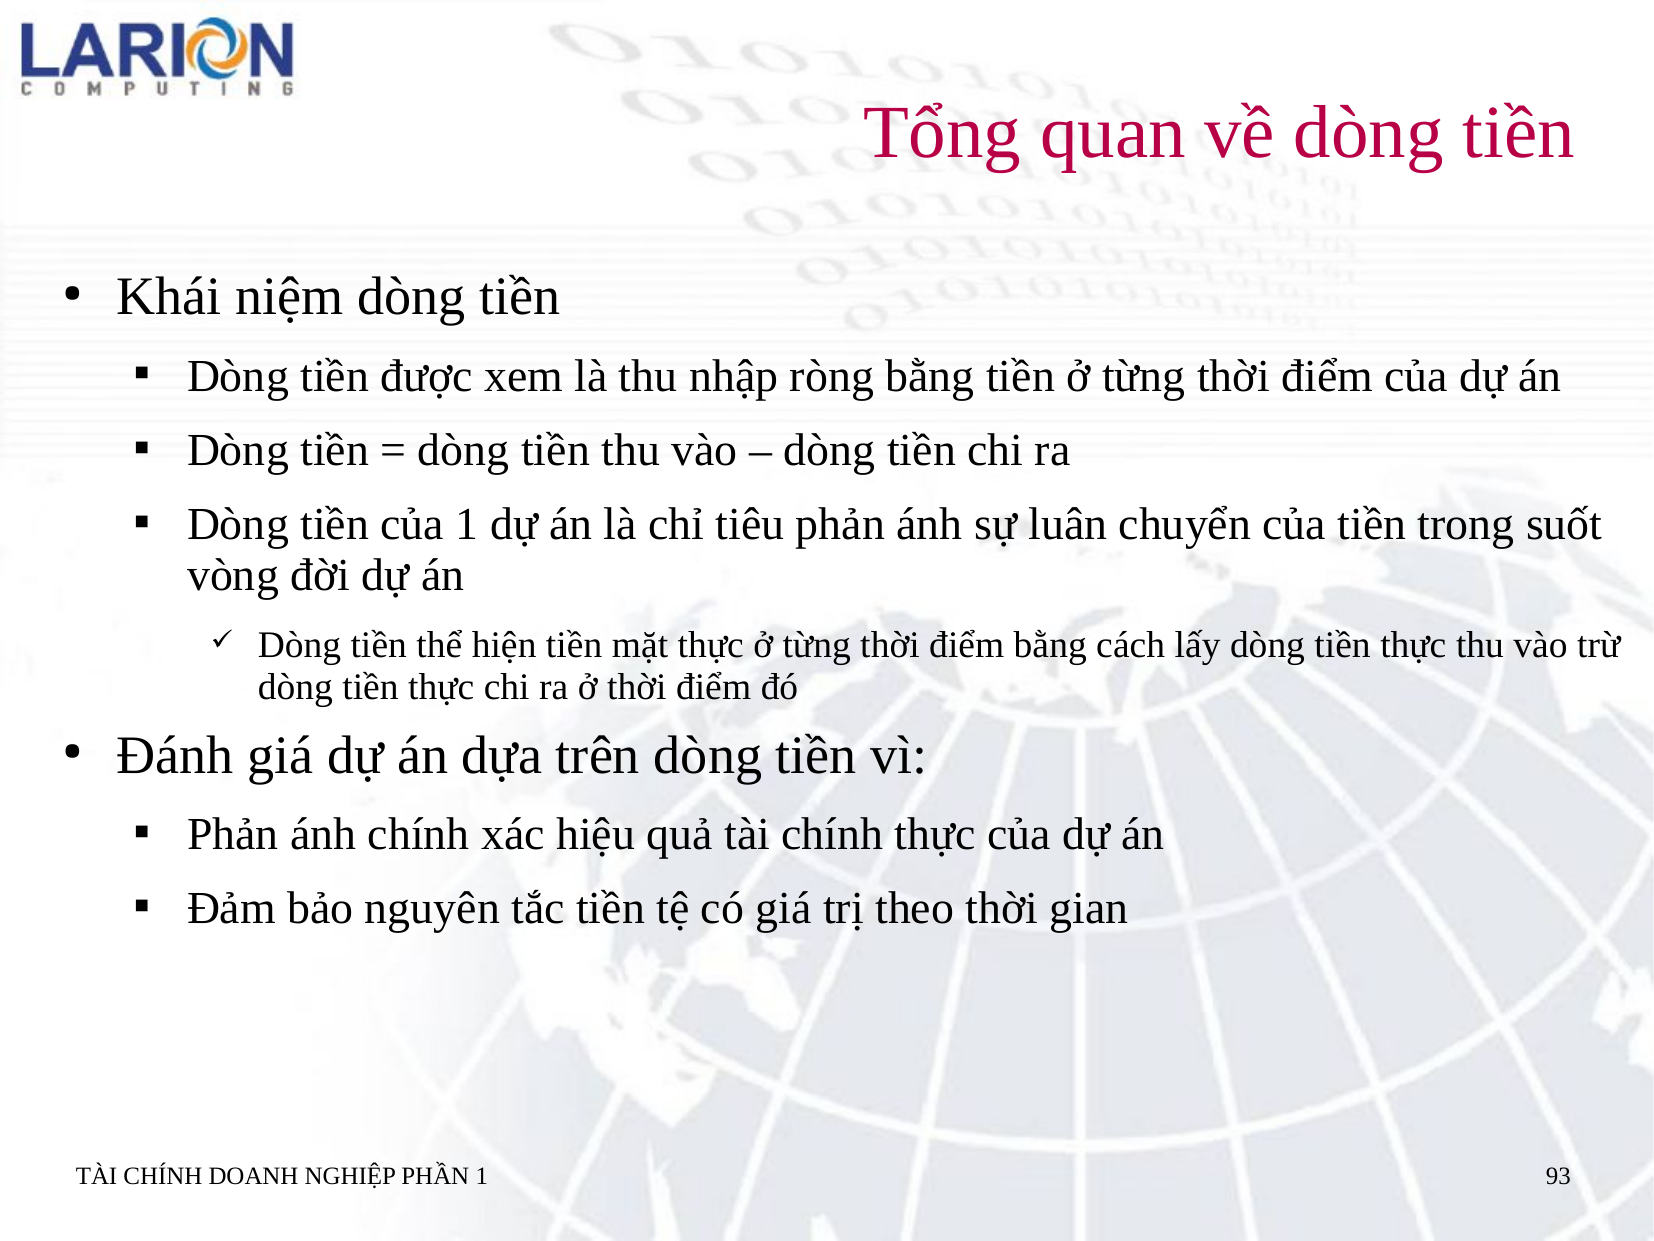

# Tổng quan về dòng tiền
Khái niệm dòng tiền
Dòng tiền được xem là thu nhập ròng bằng tiền ở từng thời điểm của dự án
Dòng tiền = dòng tiền thu vào – dòng tiền chi ra
Dòng tiền của 1 dự án là chỉ tiêu phản ánh sự luân chuyển của tiền trong suốt vòng đời dự án
Dòng tiền thể hiện tiền mặt thực ở từng thời điểm bằng cách lấy dòng tiền thực thu vào trừ dòng tiền thực chi ra ở thời điểm đó
Đánh giá dự án dựa trên dòng tiền vì:
Phản ánh chính xác hiệu quả tài chính thực của dự án
Đảm bảo nguyên tắc tiền tệ có giá trị theo thời gian
TÀI CHÍNH DOANH NGHIỆP PHẦN 1
93